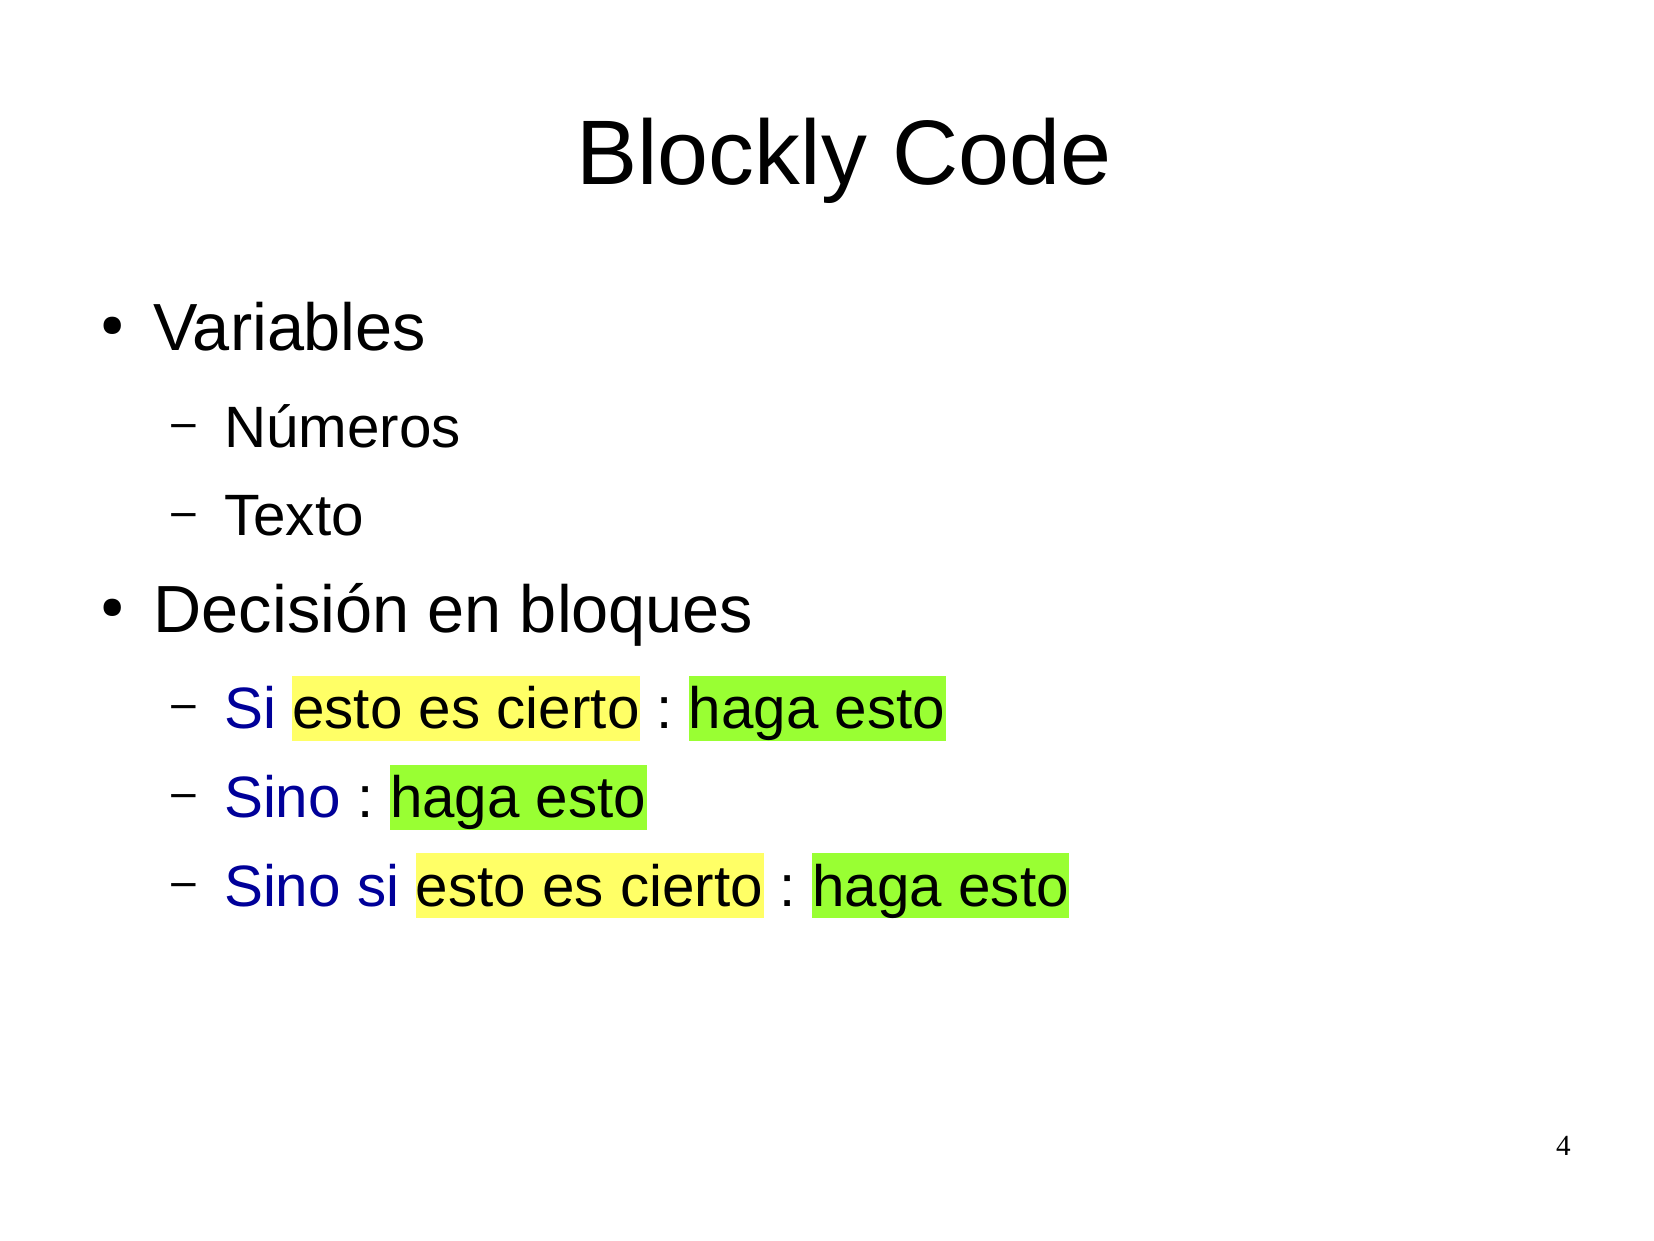

# Blockly Code
Variables
Números
Texto
Decisión en bloques
Si esto es cierto : haga esto
Sino : haga esto
Sino si esto es cierto : haga esto
4